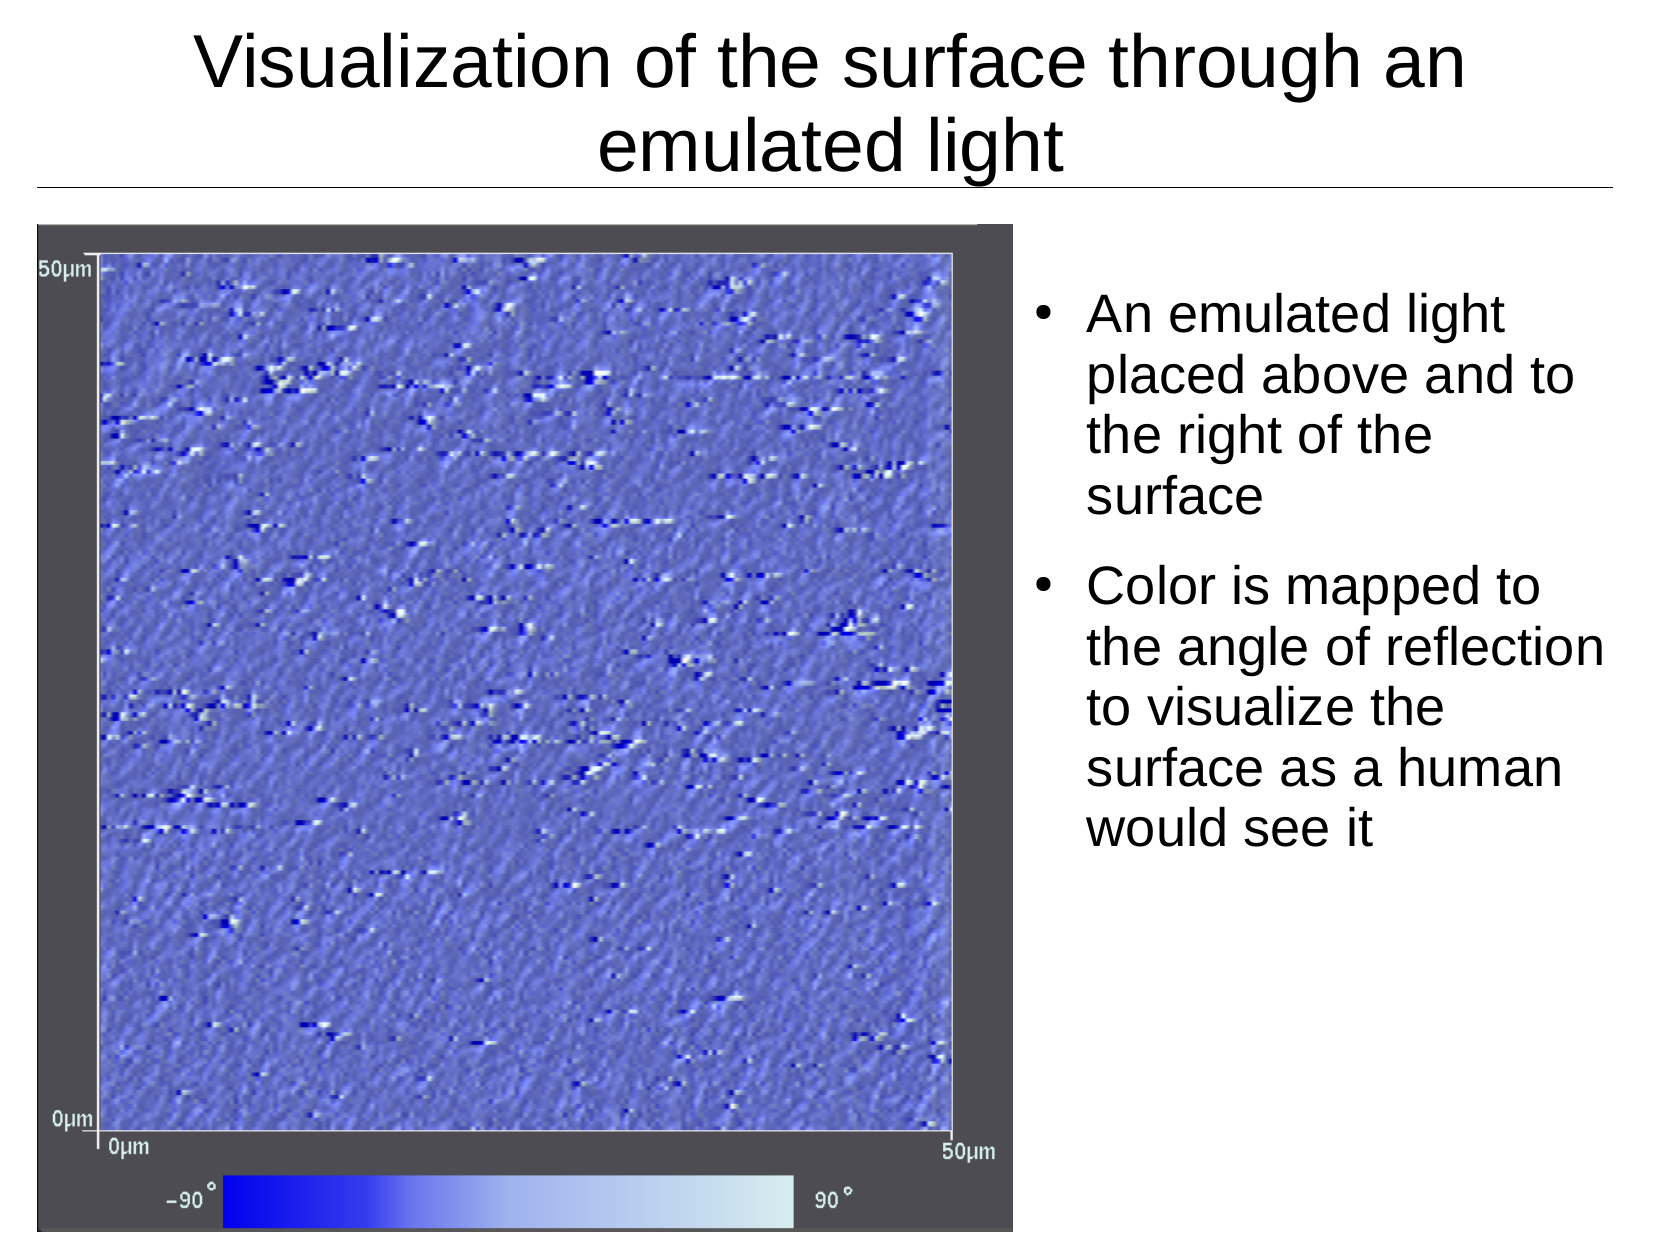

# Visualization of the surface through an emulated light
An emulated light placed above and to the right of the surface
Color is mapped to the angle of reflection to visualize the surface as a human would see it